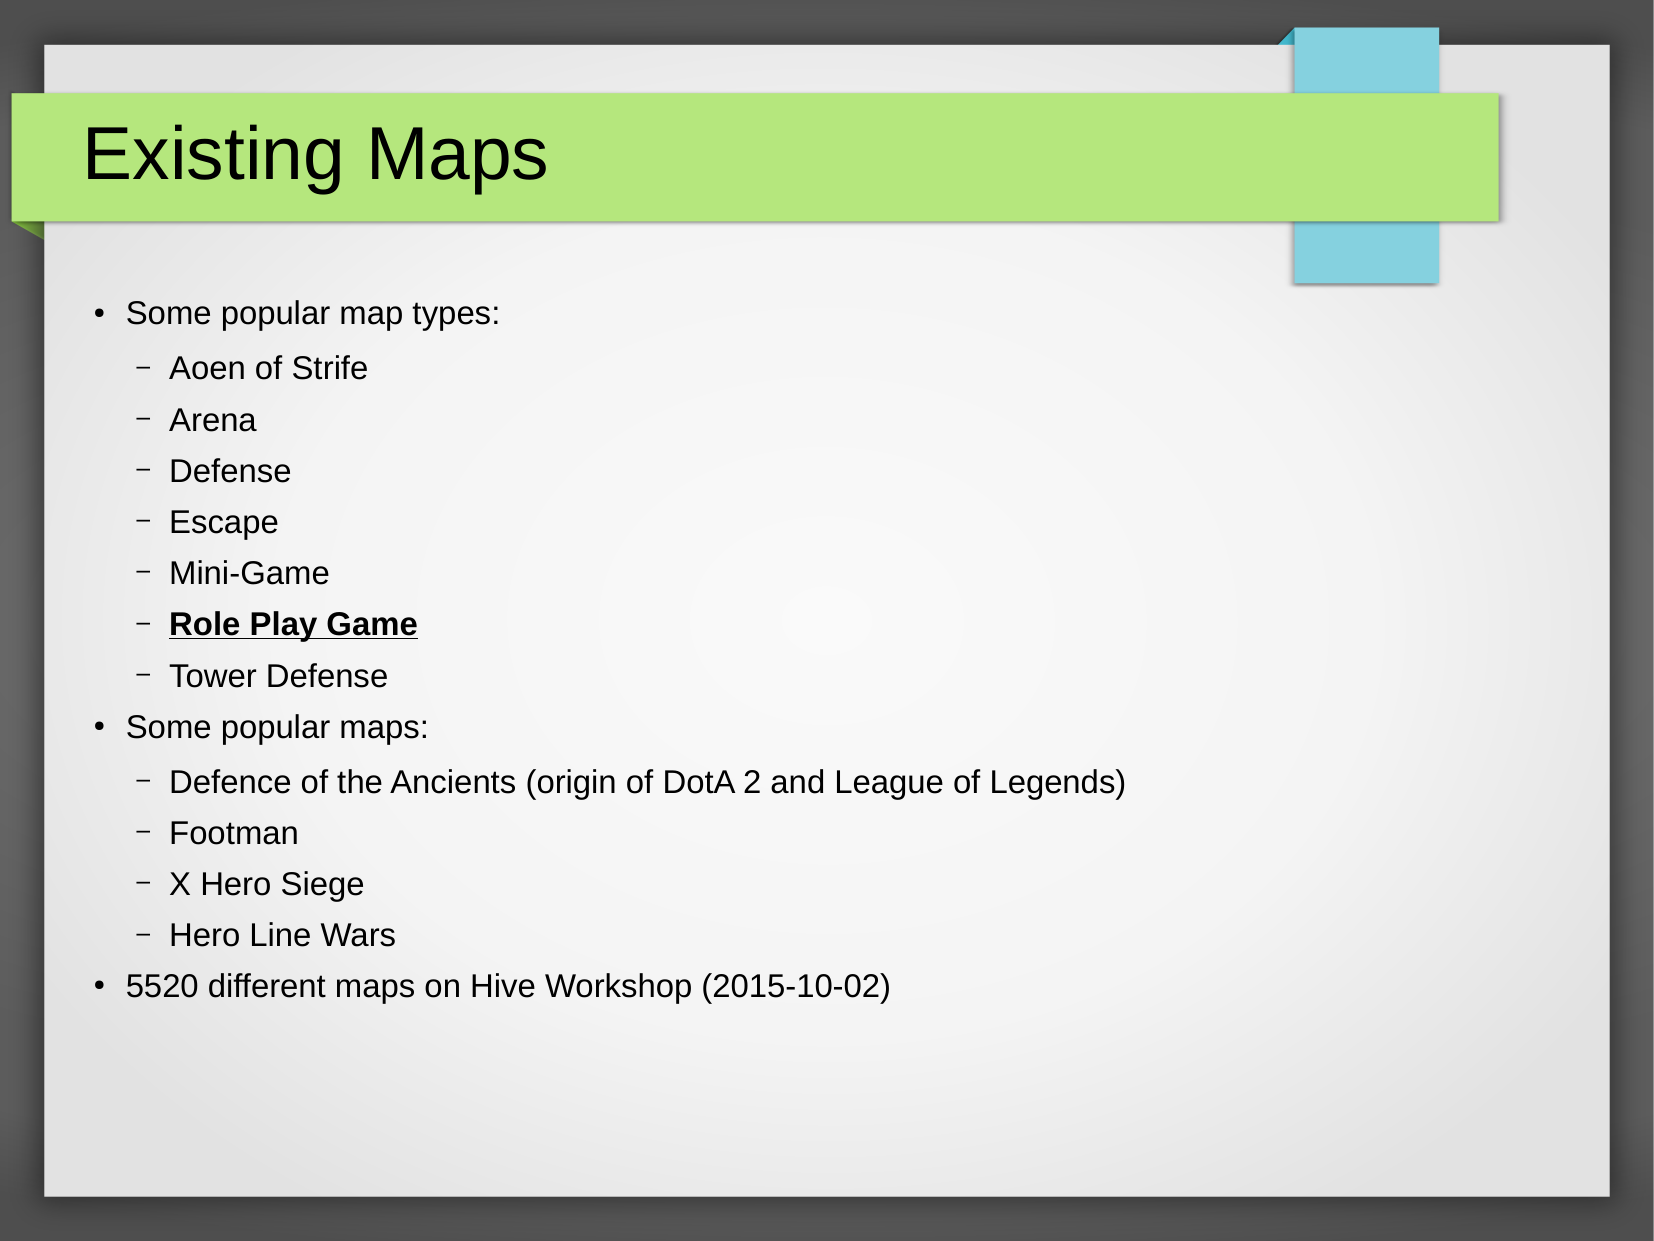

# Existing Maps
Some popular map types:
Aoen of Strife
Arena
Defense
Escape
Mini-Game
Role Play Game
Tower Defense
Some popular maps:
Defence of the Ancients (origin of DotA 2 and League of Legends)
Footman
X Hero Siege
Hero Line Wars
5520 different maps on Hive Workshop (2015-10-02)